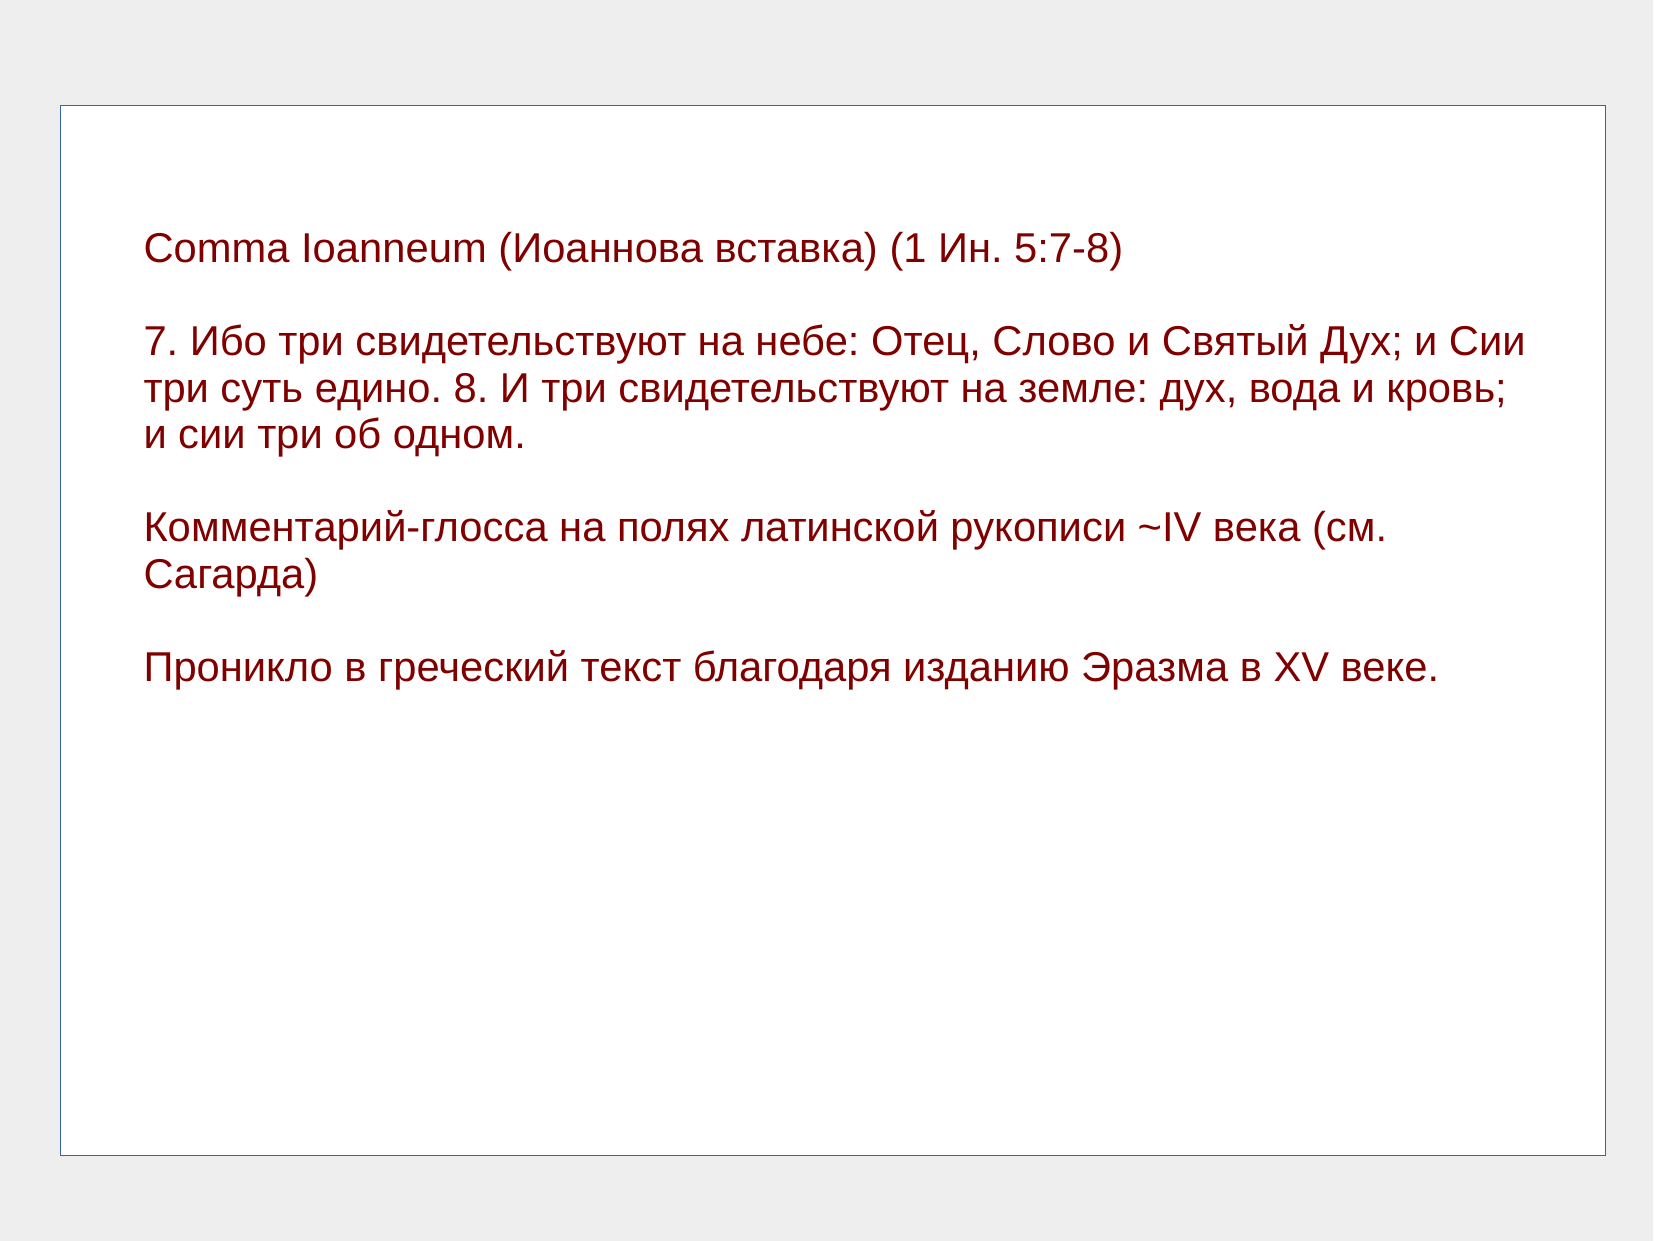

# Comma Ioanneum (Иоаннова вставка) (1 Ин. 5:7-8)
7. Ибо три свидетельствуют на небе: Отец, Слово и Святый Дух; и Сии три суть едино. 8. И три свидетельствуют на земле: дух, вода и кровь; и сии три об одном.
Комментарий-глосса на полях латинской рукописи ~IV века (см. Сагарда)
Проникло в греческий текст благодаря изданию Эразма в XV веке.